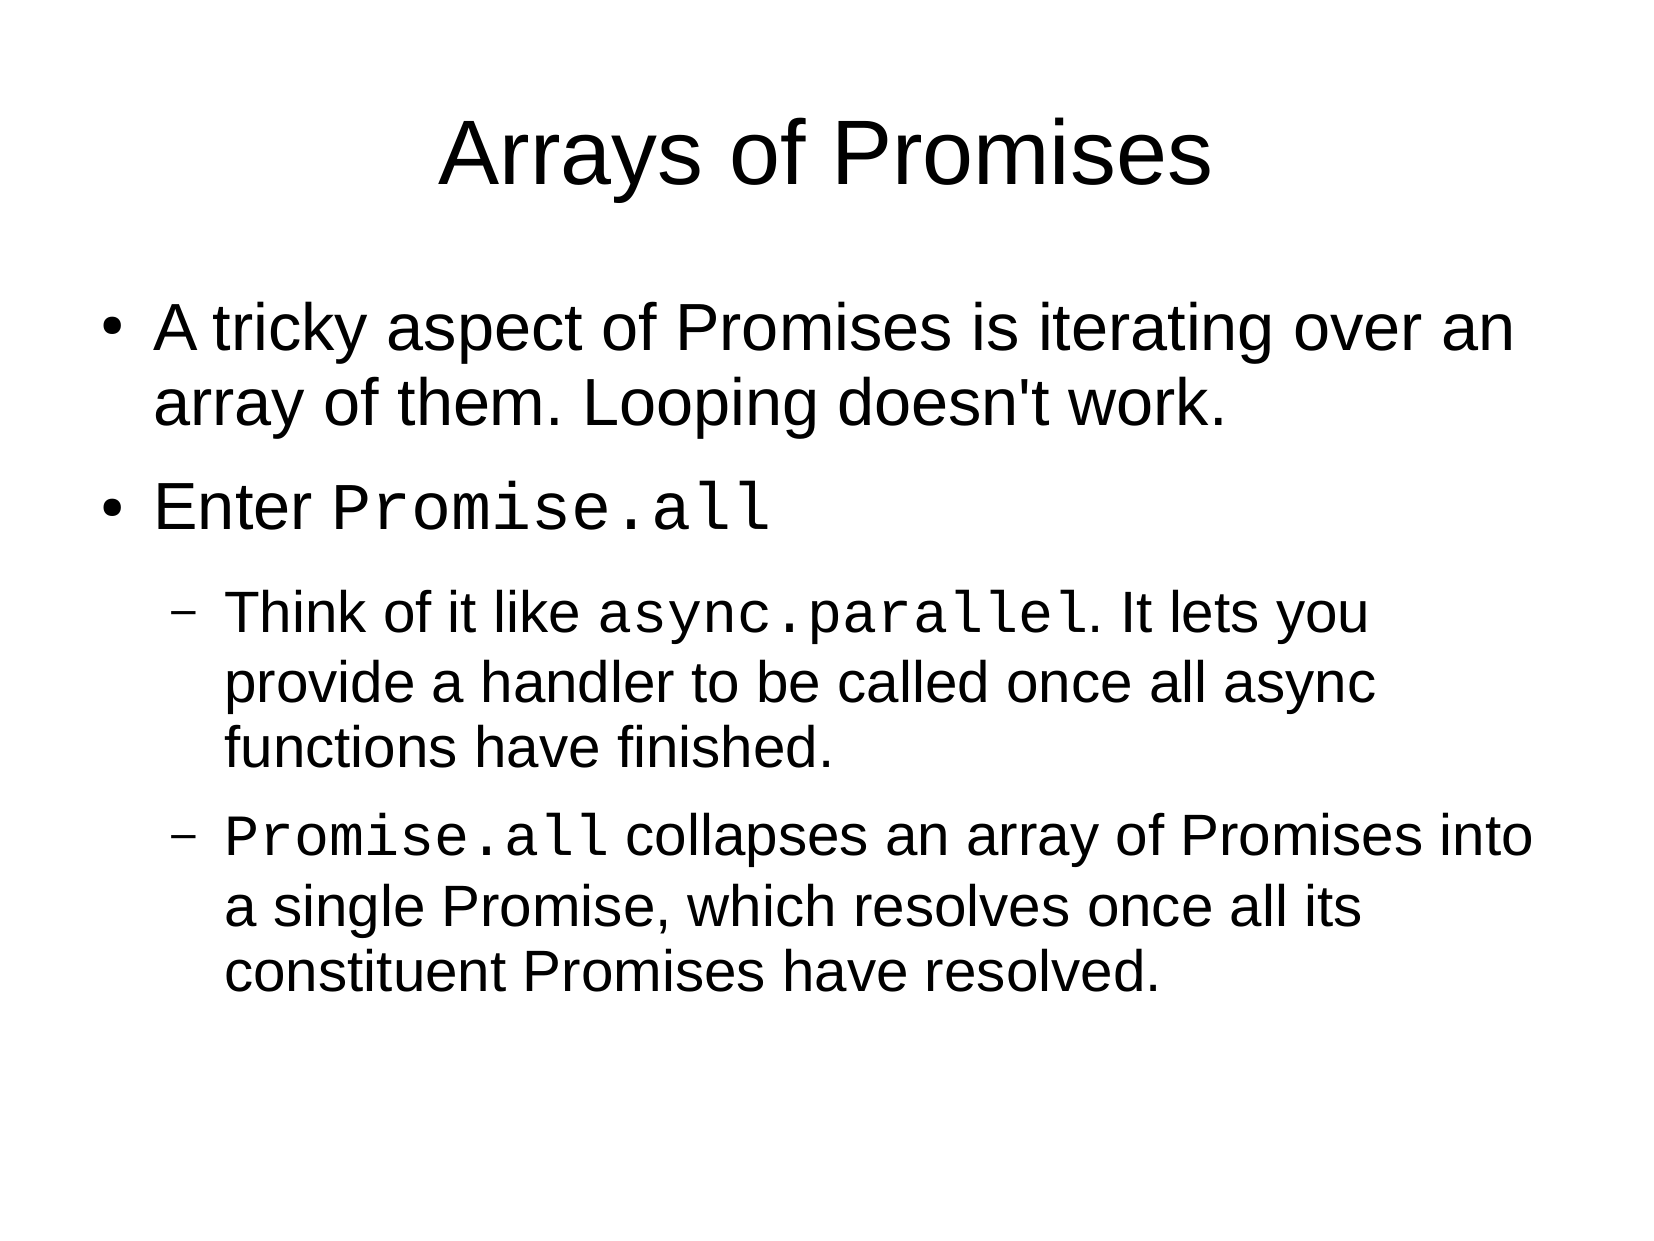

# Arrays of Promises
A tricky aspect of Promises is iterating over an array of them. Looping doesn't work.
Enter Promise.all
Think of it like async.parallel. It lets you provide a handler to be called once all async functions have finished.
Promise.all collapses an array of Promises into a single Promise, which resolves once all its constituent Promises have resolved.